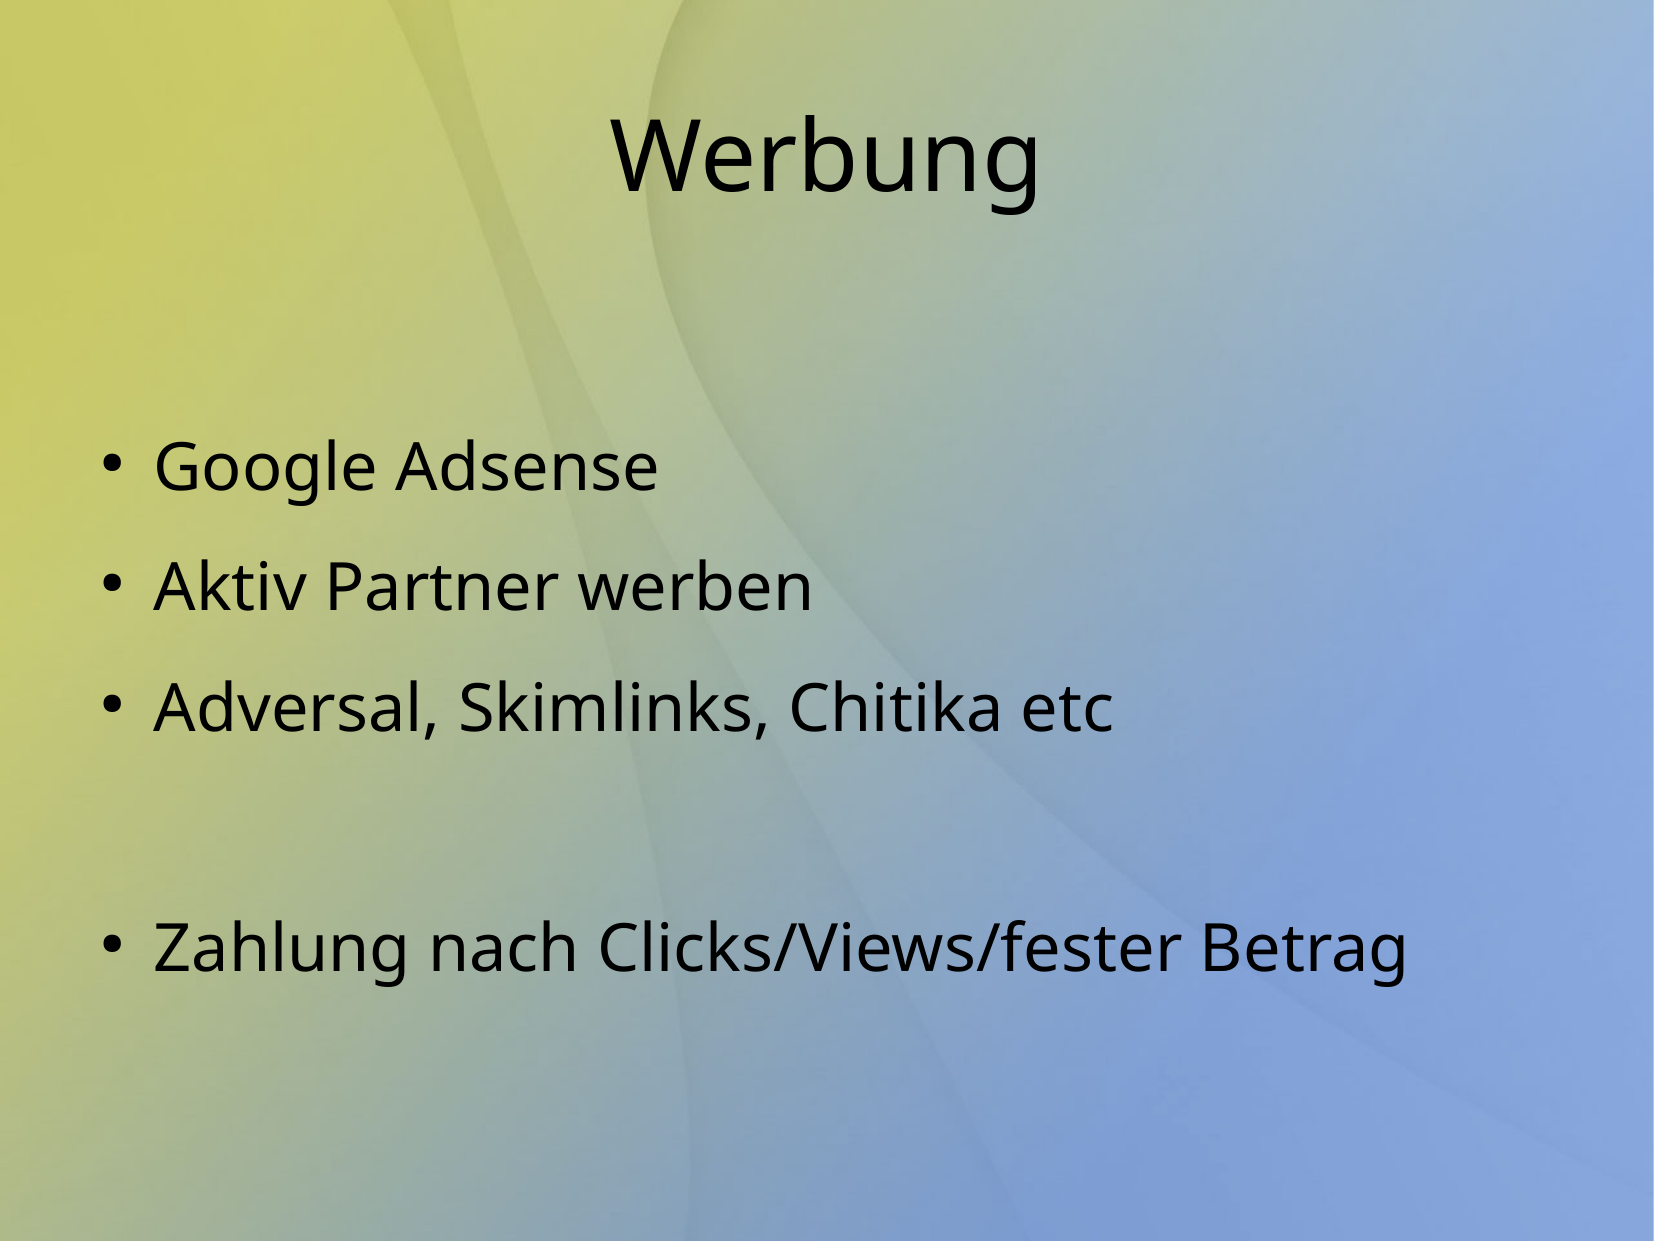

# Werbung
Google Adsense
Aktiv Partner werben
Adversal, Skimlinks, Chitika etc
Zahlung nach Clicks/Views/fester Betrag